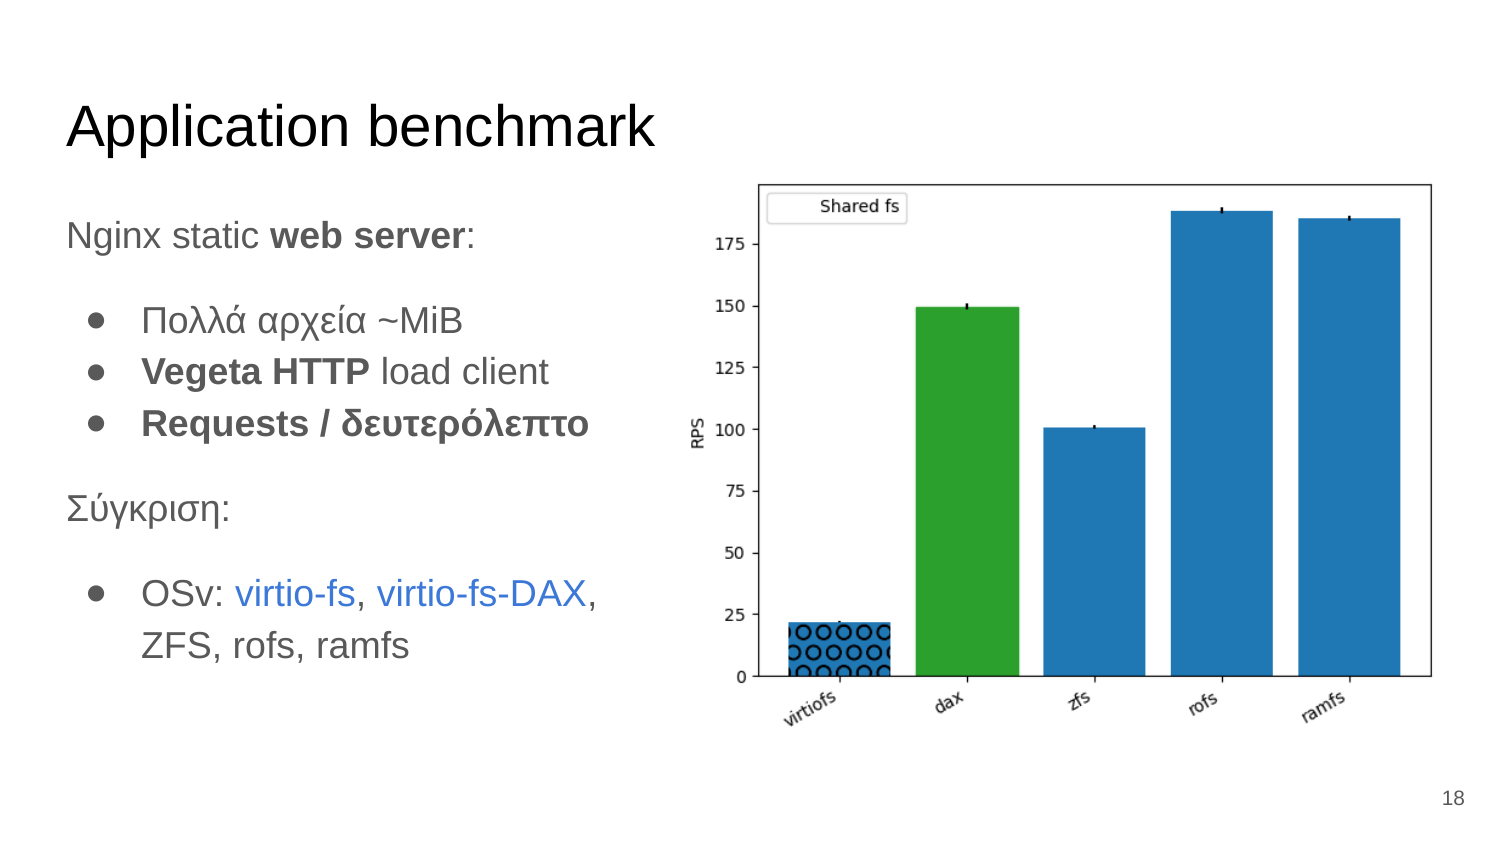

# Application benchmark
Nginx static web server:
Πολλά αρχεία ~MiB
Vegeta HTTP load client
Requests / δευτερόλεπτο
Σύγκριση:
OSv: virtio-fs, virtio-fs-DAX,
ZFS, rofs, ramfs